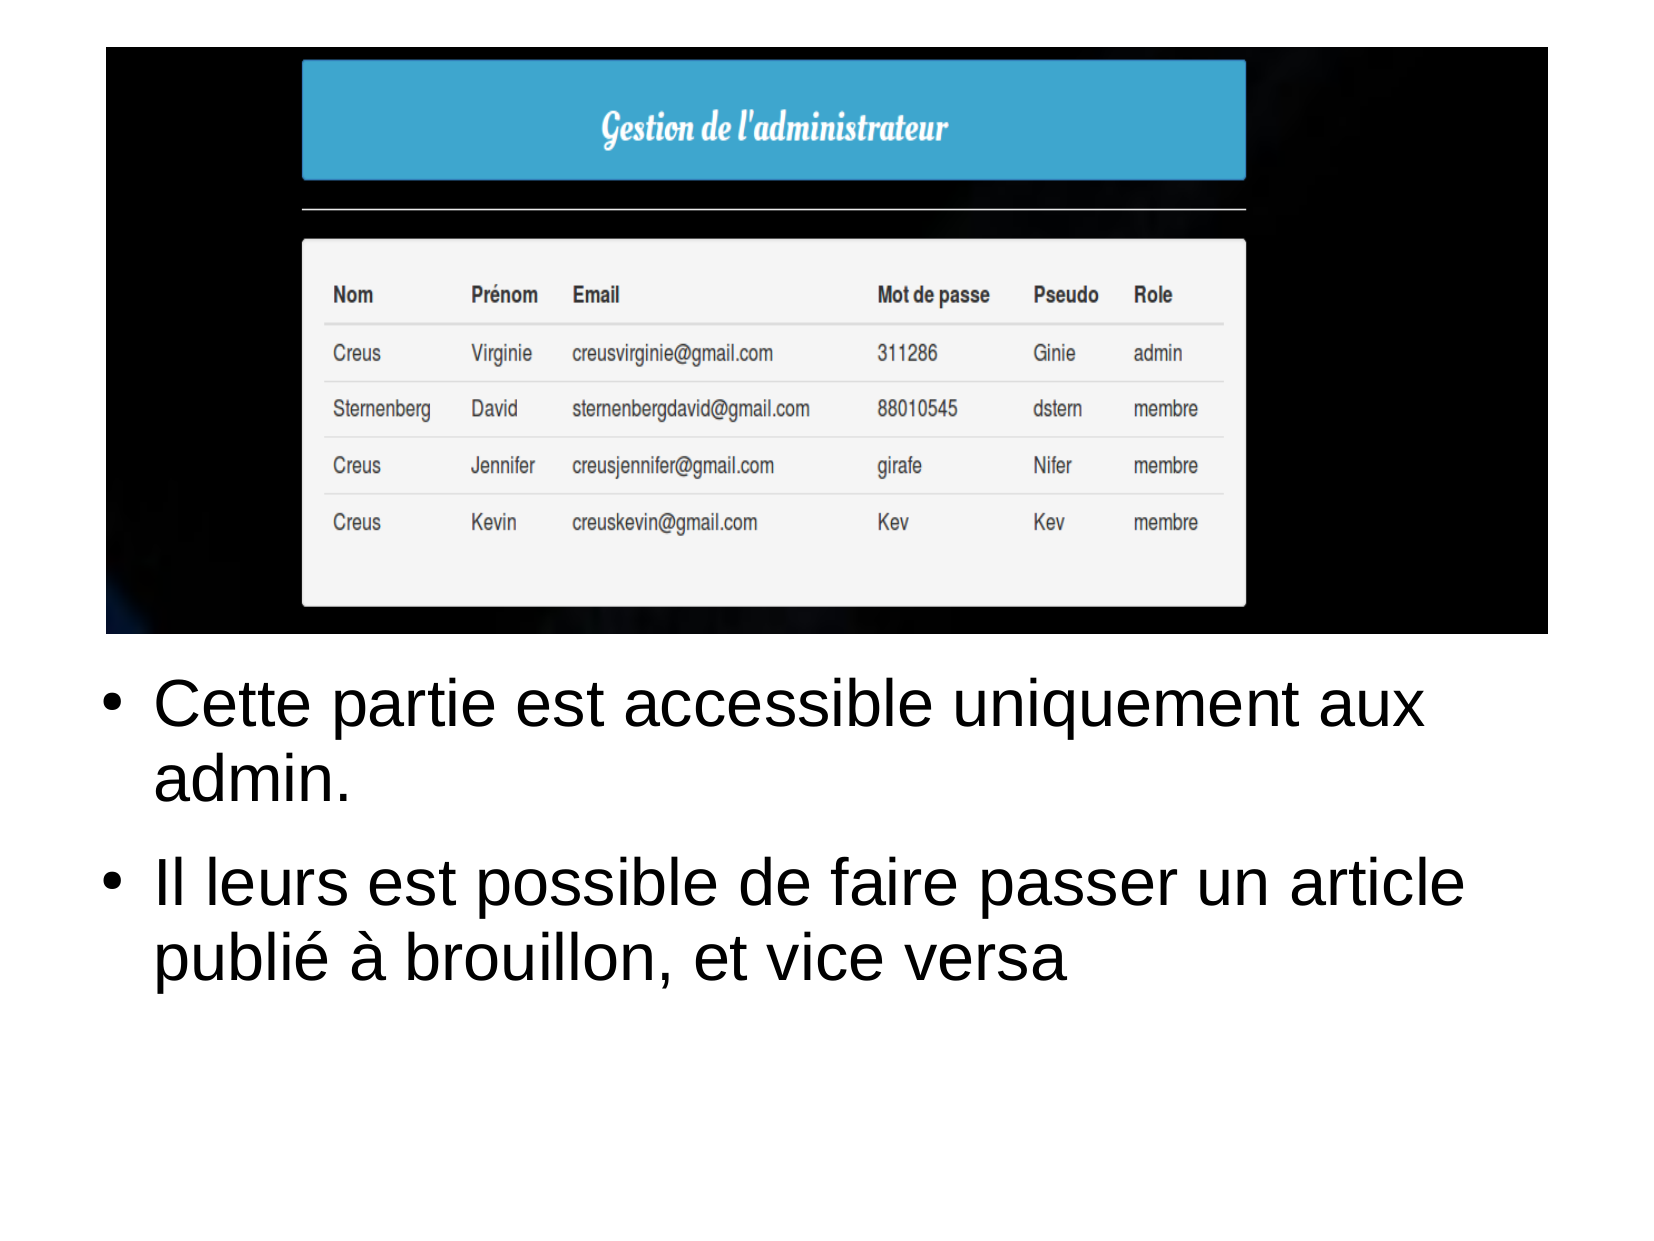

# Cette partie est accessible uniquement aux admin.
Il leurs est possible de faire passer un article publié à brouillon, et vice versa